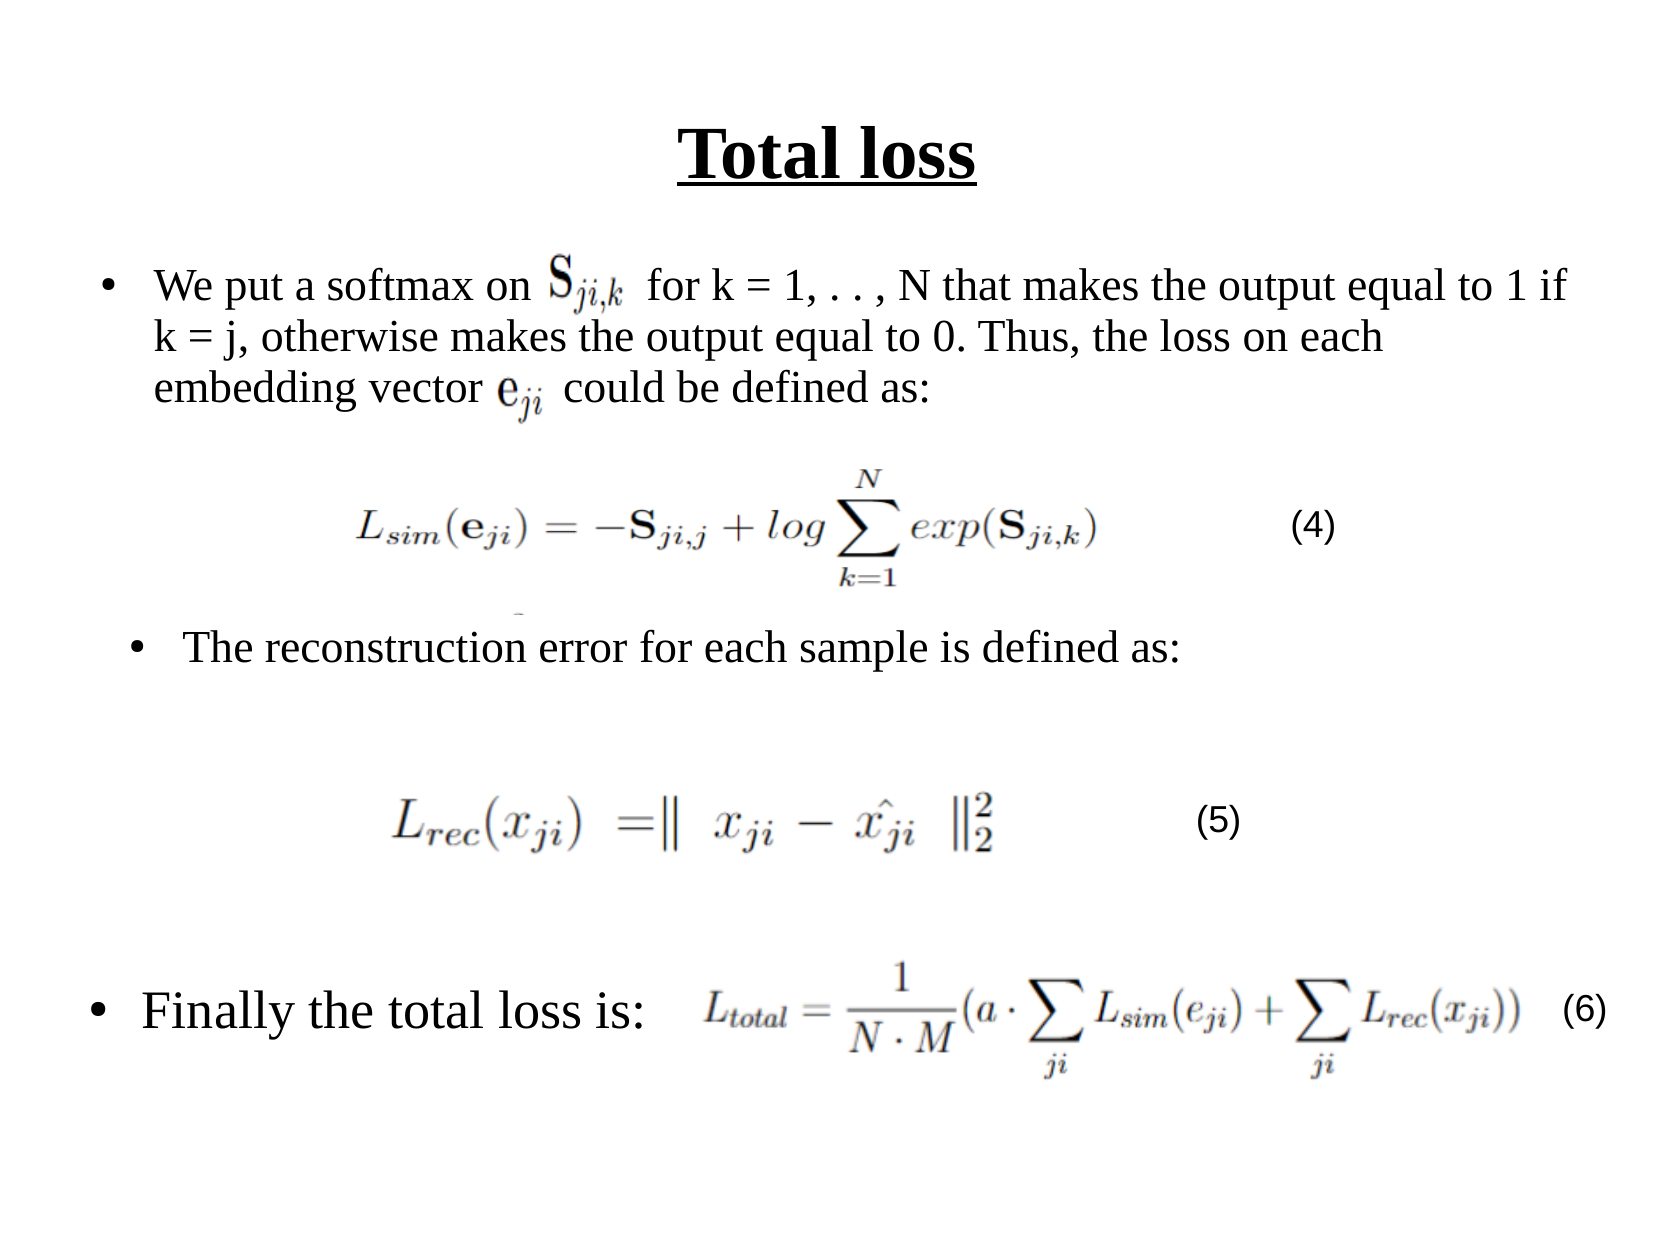

# Total loss
We put a softmax on for k = 1, . . , N that makes the output equal to 1 if k = j, otherwise makes the output equal to 0. Thus, the loss on each embedding vector eji could be defined as:
(4)
The reconstruction error for each sample is defined as:
(5)
Finally the total loss is:
(6)